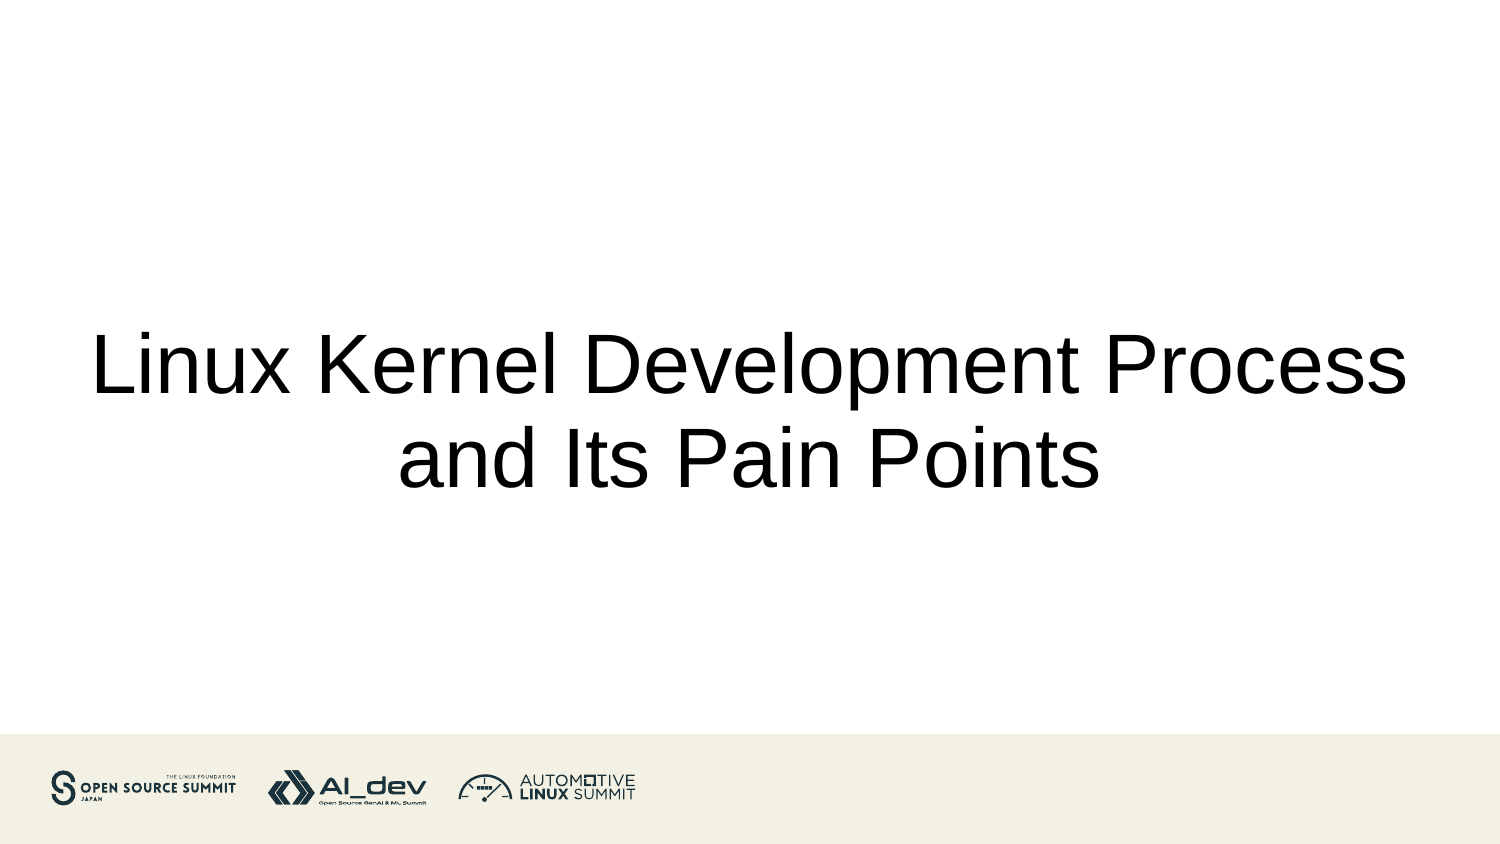

# Linux Kernel Development Process and Its Pain Points